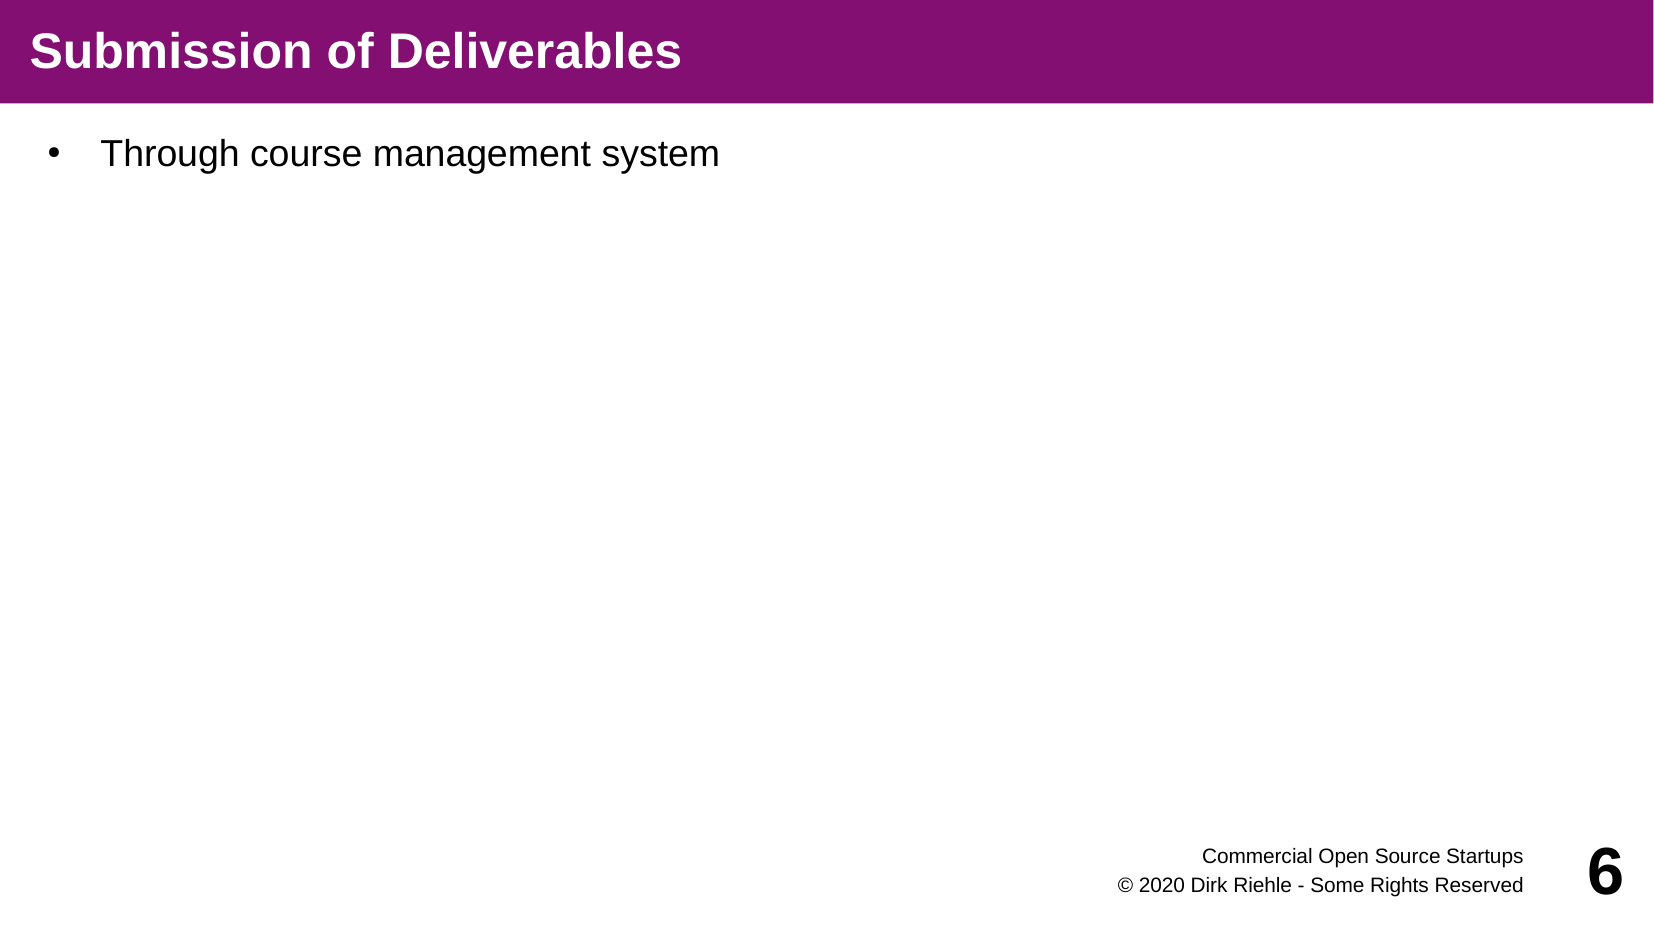

# Submission of Deliverables
Through course management system
Commercial Open Source Startups
6
© 2020 Dirk Riehle - Some Rights Reserved